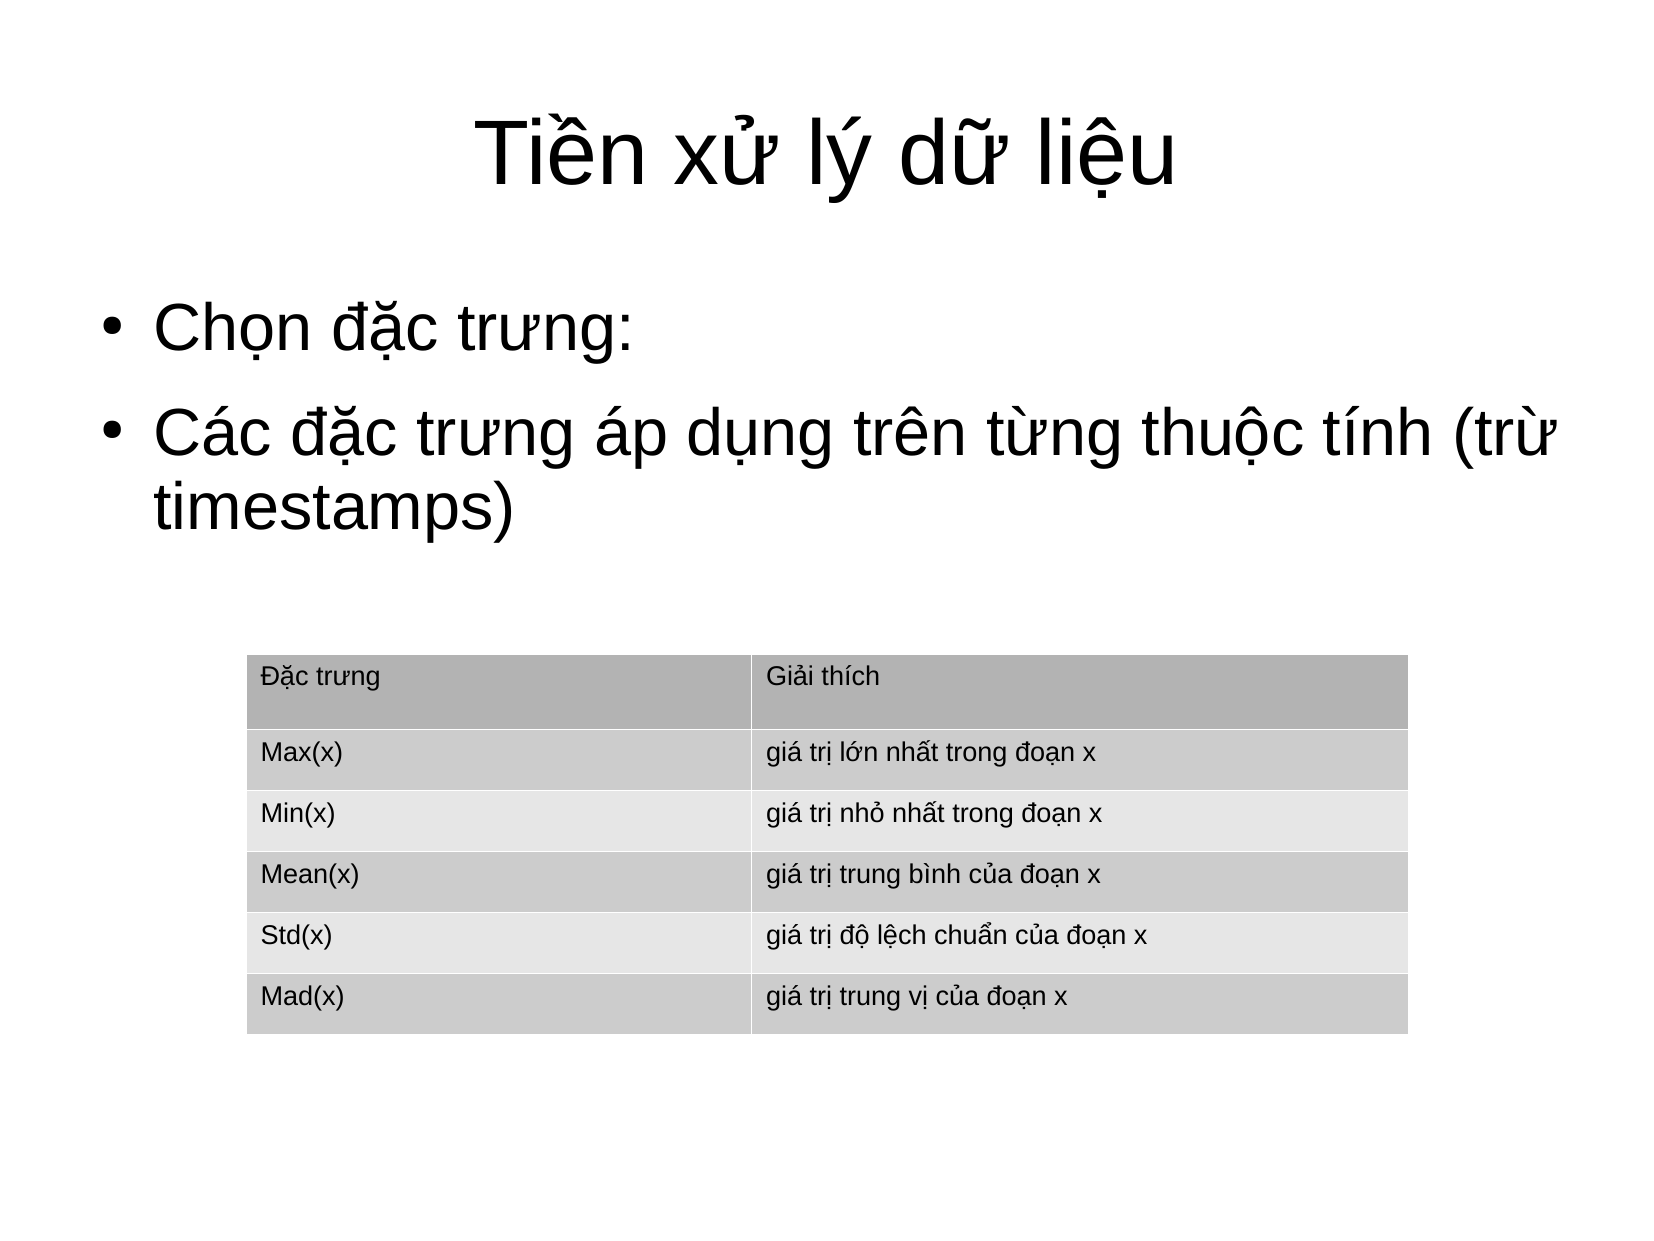

# Tiền xử lý dữ liệu
Chọn đặc trưng:
Các đặc trưng áp dụng trên từng thuộc tính (trừ timestamps)
| Đặc trưng | Giải thích |
| --- | --- |
| Max(x) | giá trị lớn nhất trong đoạn x |
| Min(x) | giá trị nhỏ nhất trong đoạn x |
| Mean(x) | giá trị trung bình của đoạn x |
| Std(x) | giá trị độ lệch chuẩn của đoạn x |
| Mad(x) | giá trị trung vị của đoạn x |